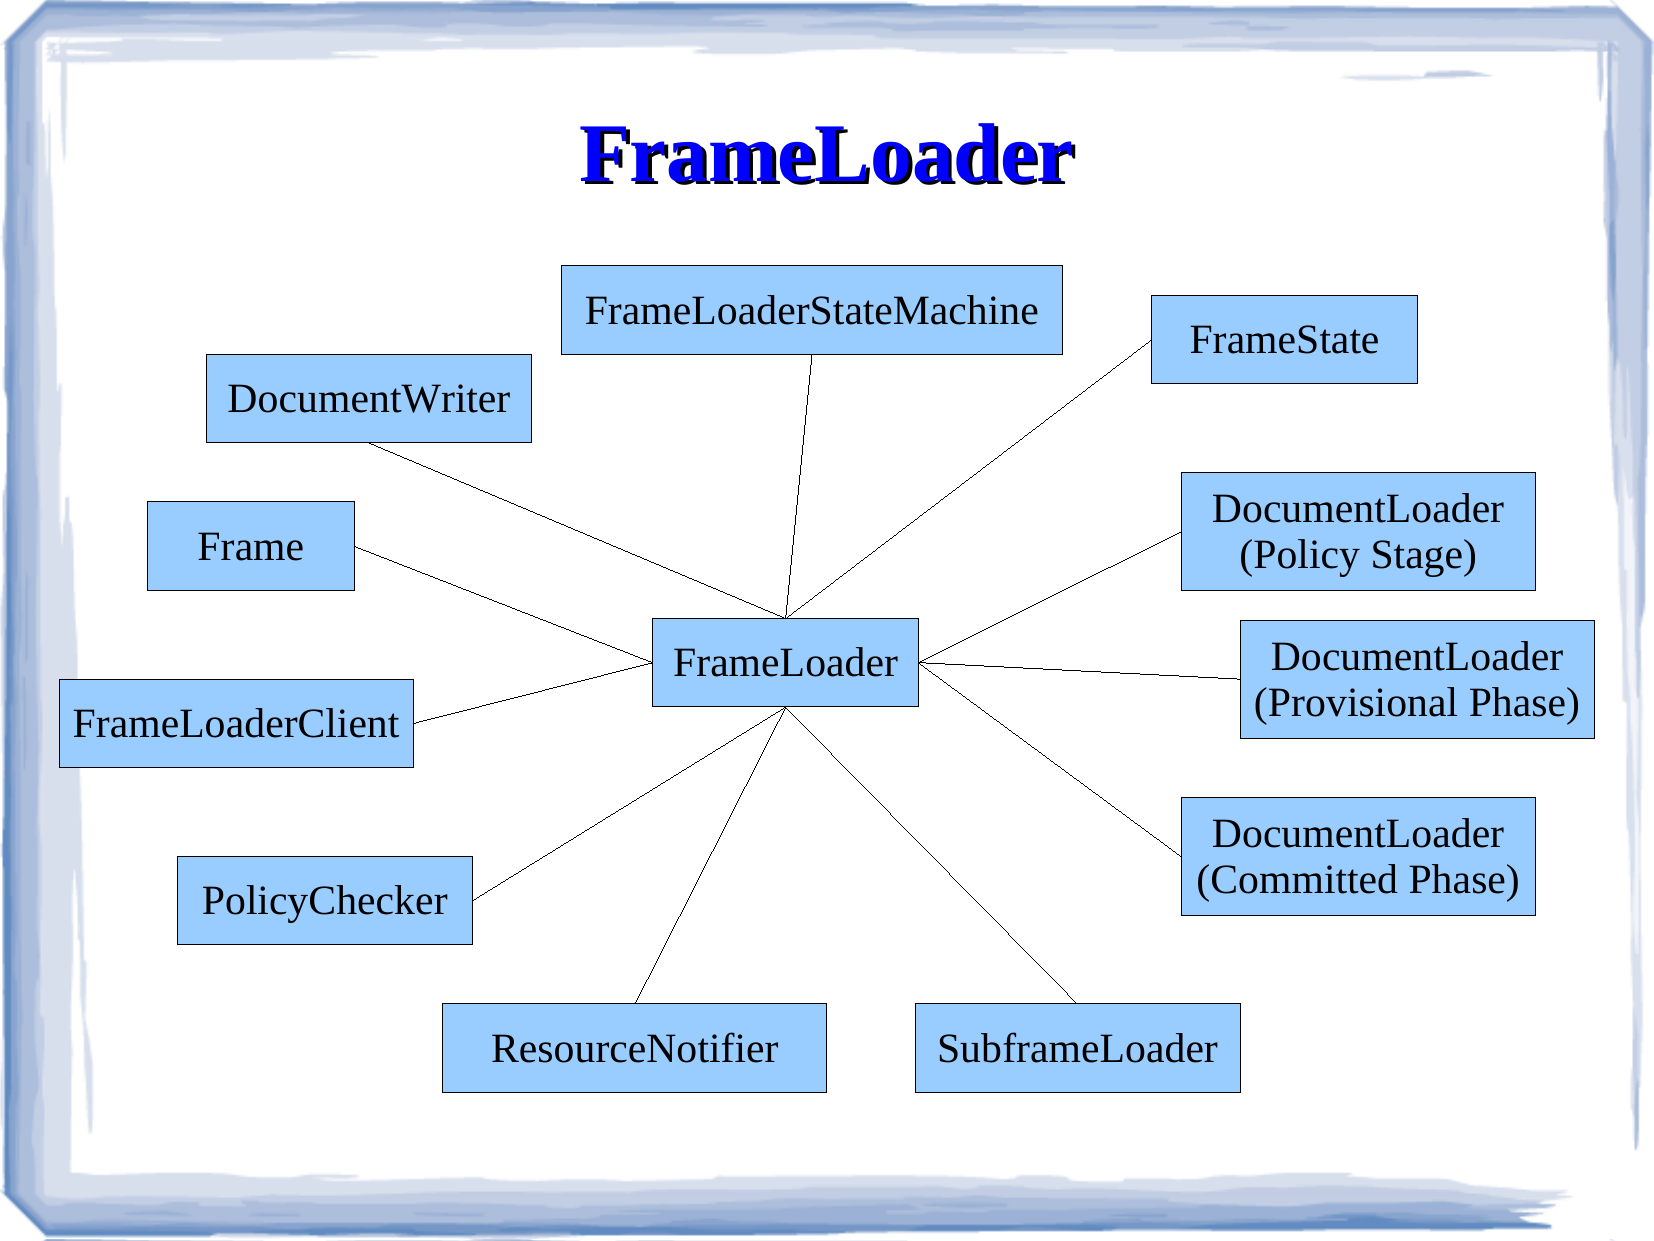

# FrameLoader
FrameLoaderStateMachine
FrameState
DocumentWriter
DocumentLoader
(Policy Stage)
Frame
FrameLoader
DocumentLoader
(Provisional Phase)
FrameLoaderClient
DocumentLoader
(Committed Phase)
PolicyChecker
ResourceNotifier
SubframeLoader